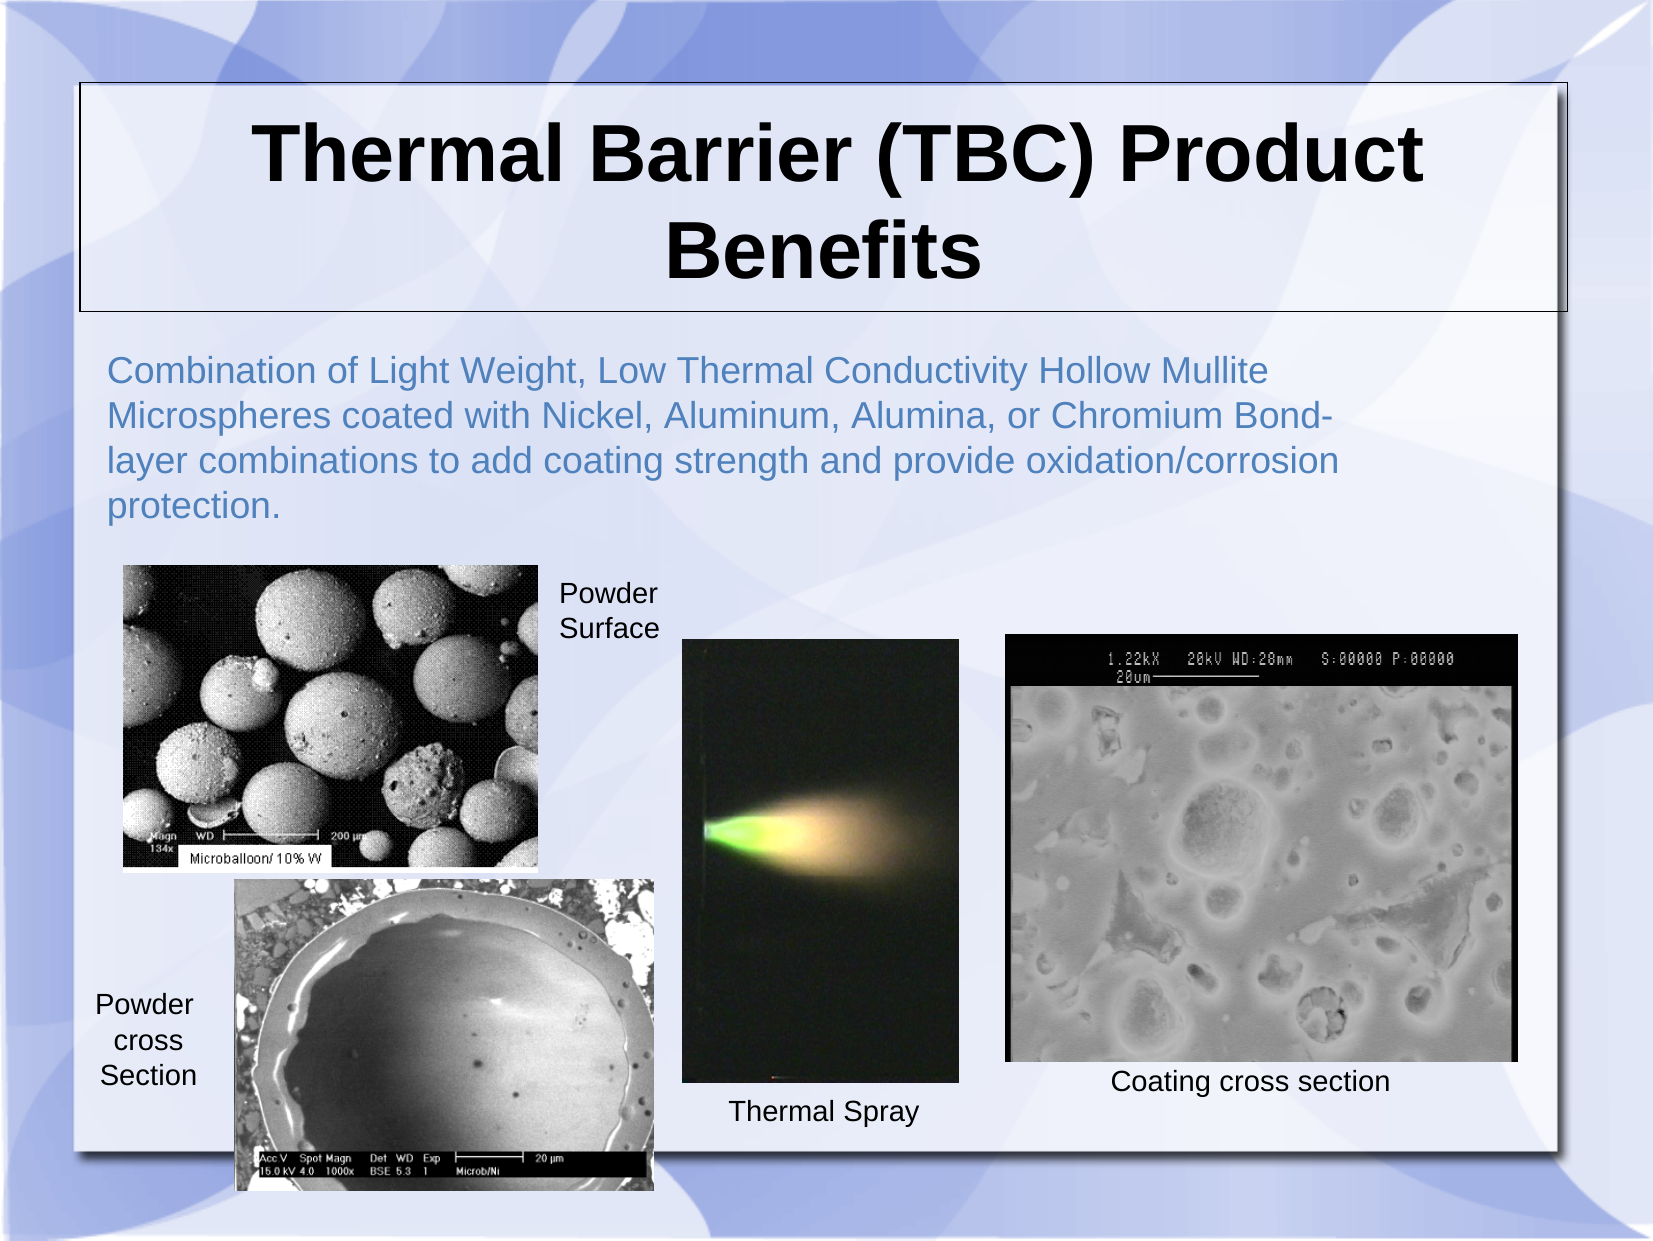

# Thermal Barrier (TBC) Product Benefits
Combination of Light Weight, Low Thermal Conductivity Hollow Mullite Microspheres coated with Nickel, Aluminum, Alumina, or Chromium Bond-layer combinations to add coating strength and provide oxidation/corrosion protection.
Powder
Surface
Powder
cross
Section
 Coating cross section
 Thermal Spray